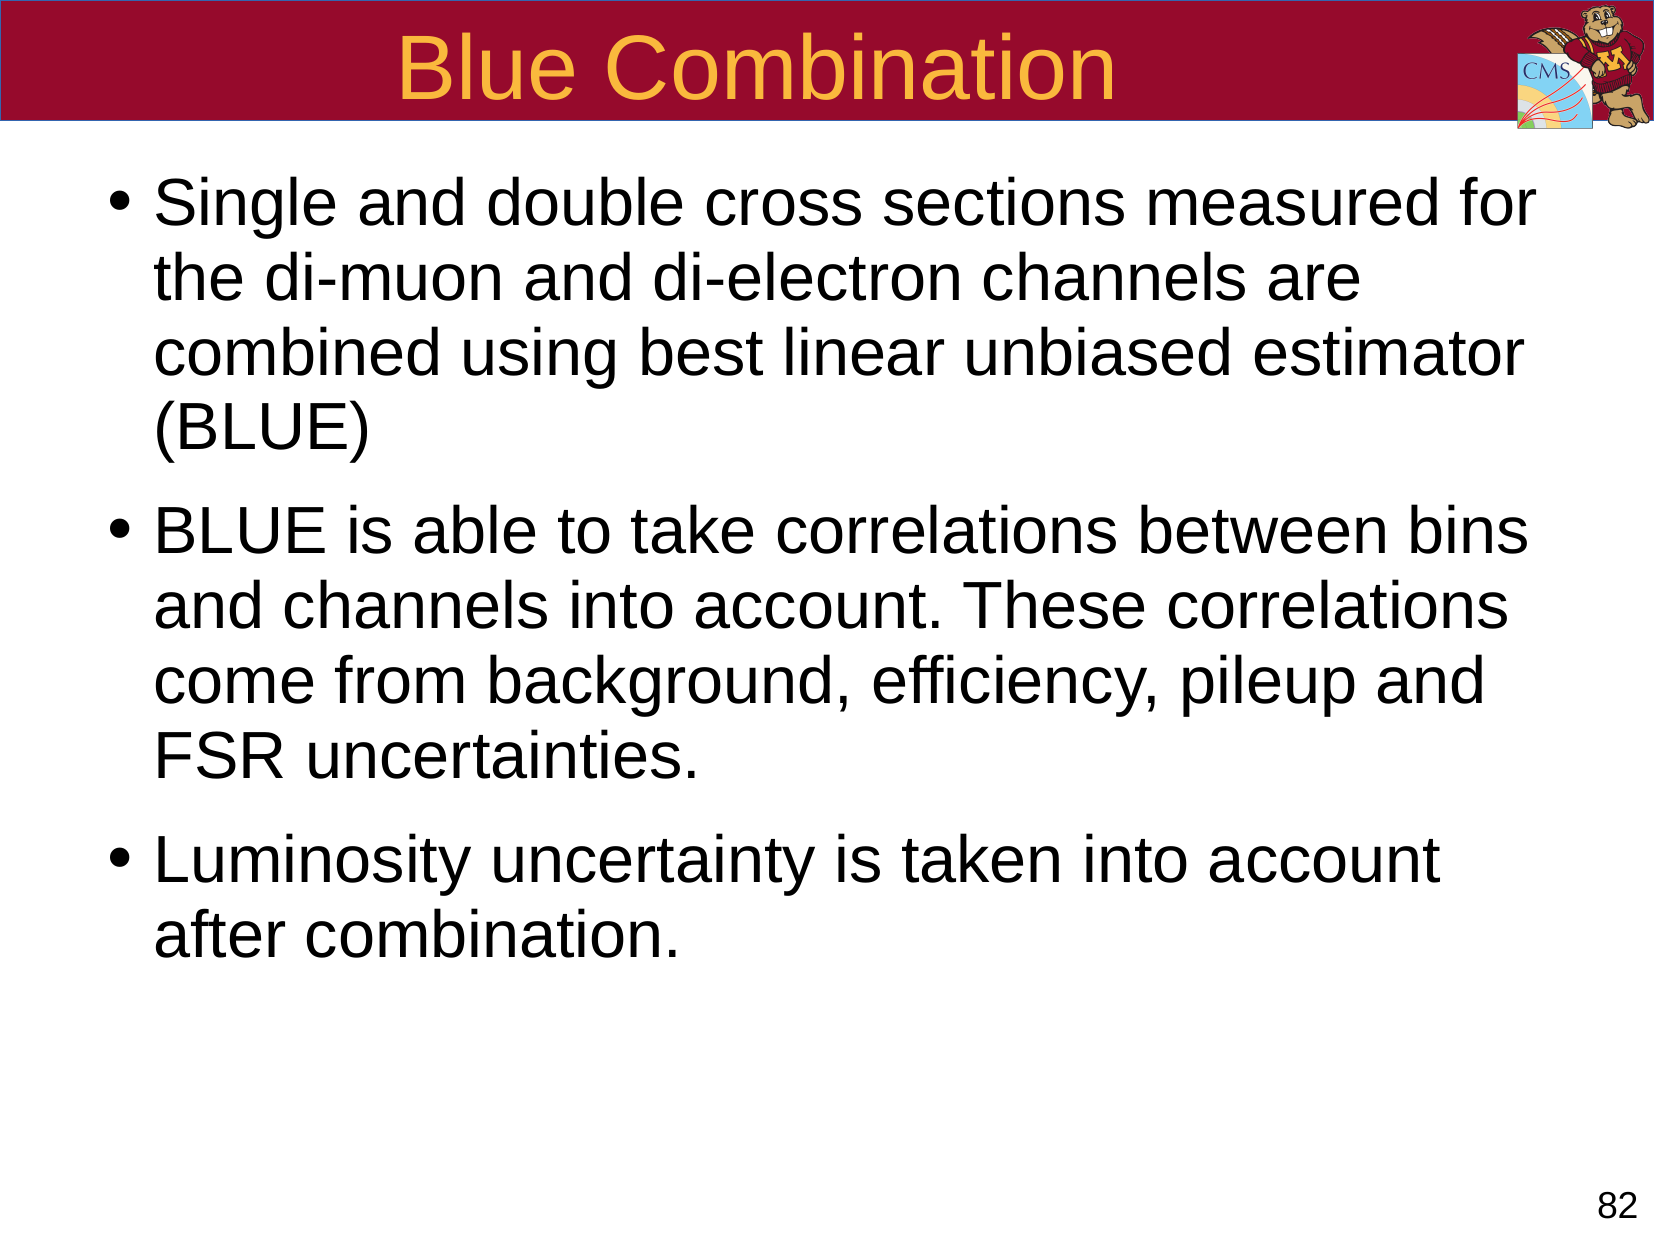

# Blue Combination
Single and double cross sections measured for the di-muon and di-electron channels are combined using best linear unbiased estimator (BLUE)
BLUE is able to take correlations between bins and channels into account. These correlations come from background, efficiency, pileup and FSR uncertainties.
Luminosity uncertainty is taken into account after combination.
82